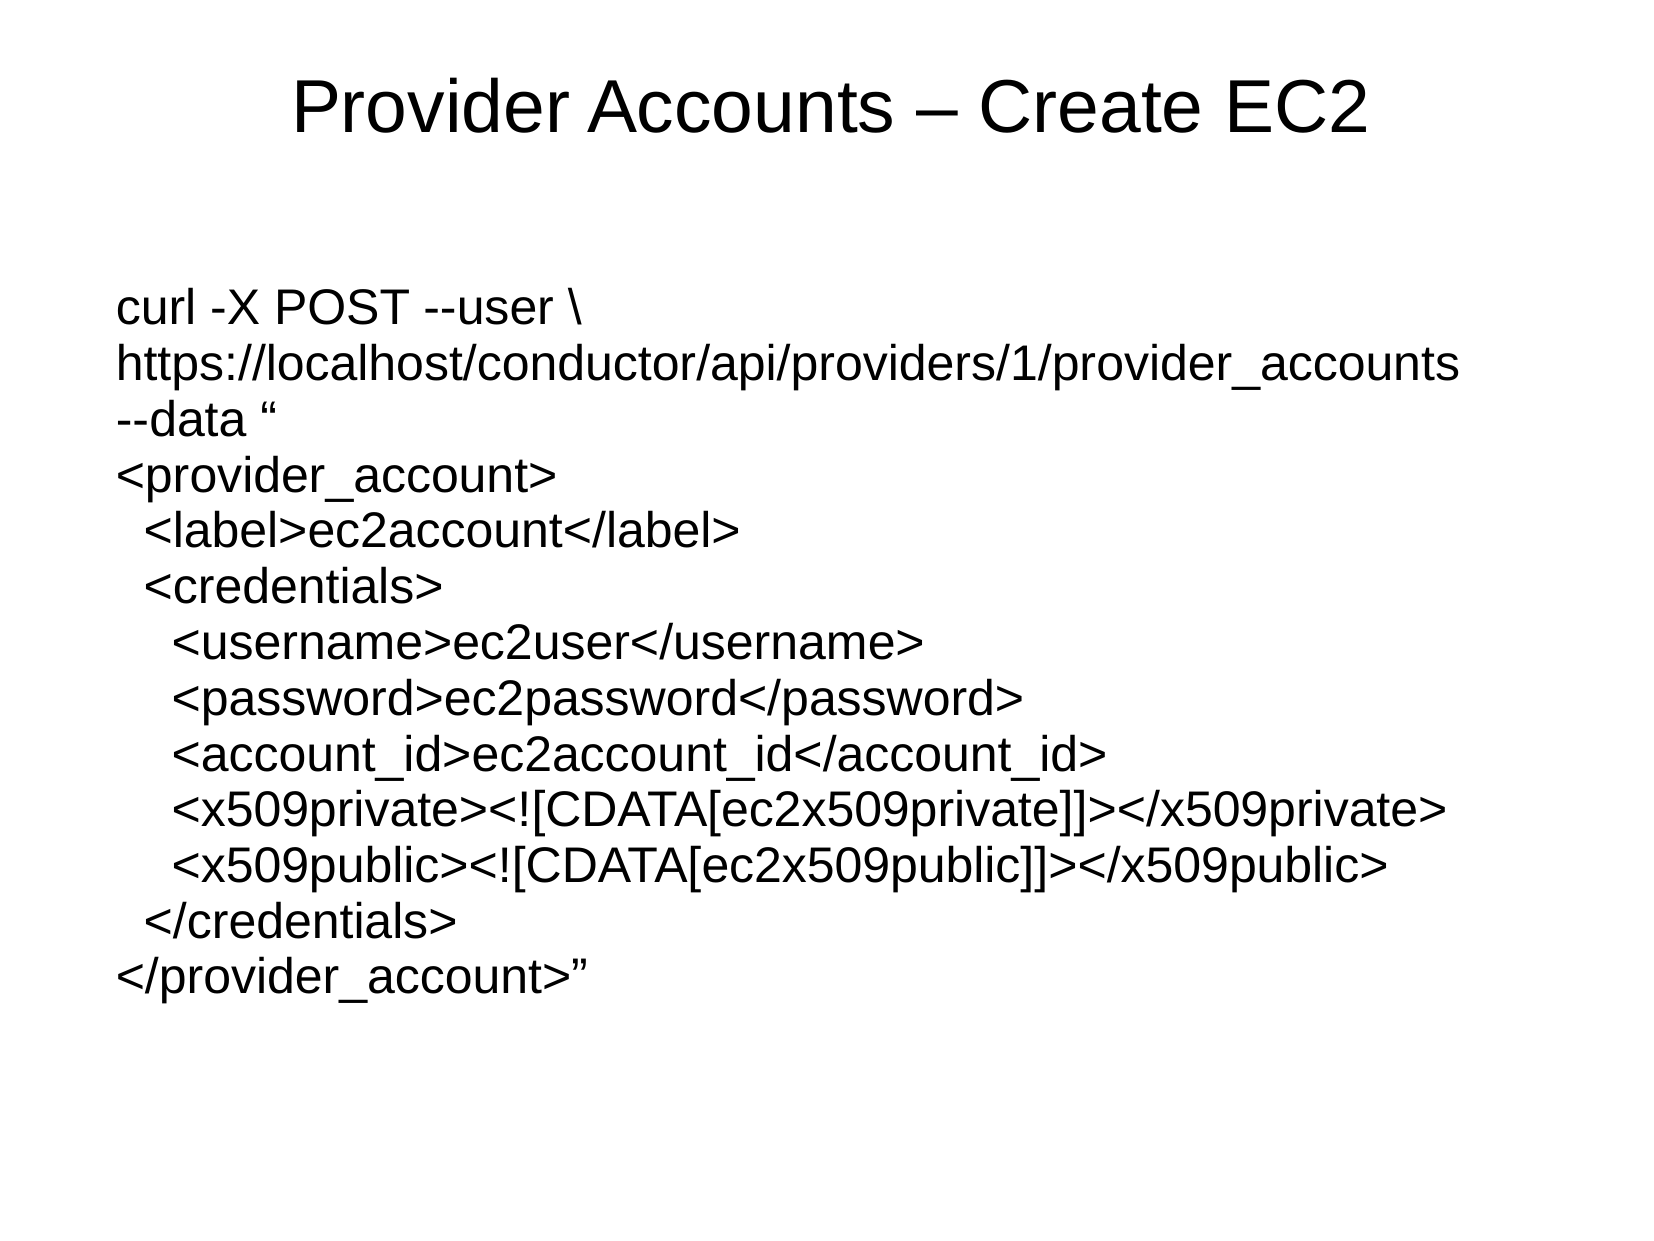

# Provider Accounts – Create EC2
curl -X POST --user \
https://localhost/conductor/api/providers/1/provider_accounts
--data “
<provider_account>
 <label>ec2account</label>
 <credentials>
 <username>ec2user</username>
 <password>ec2password</password>
 <account_id>ec2account_id</account_id>
 <x509private><![CDATA[ec2x509private]]></x509private>
 <x509public><![CDATA[ec2x509public]]></x509public>
 </credentials>
</provider_account>”